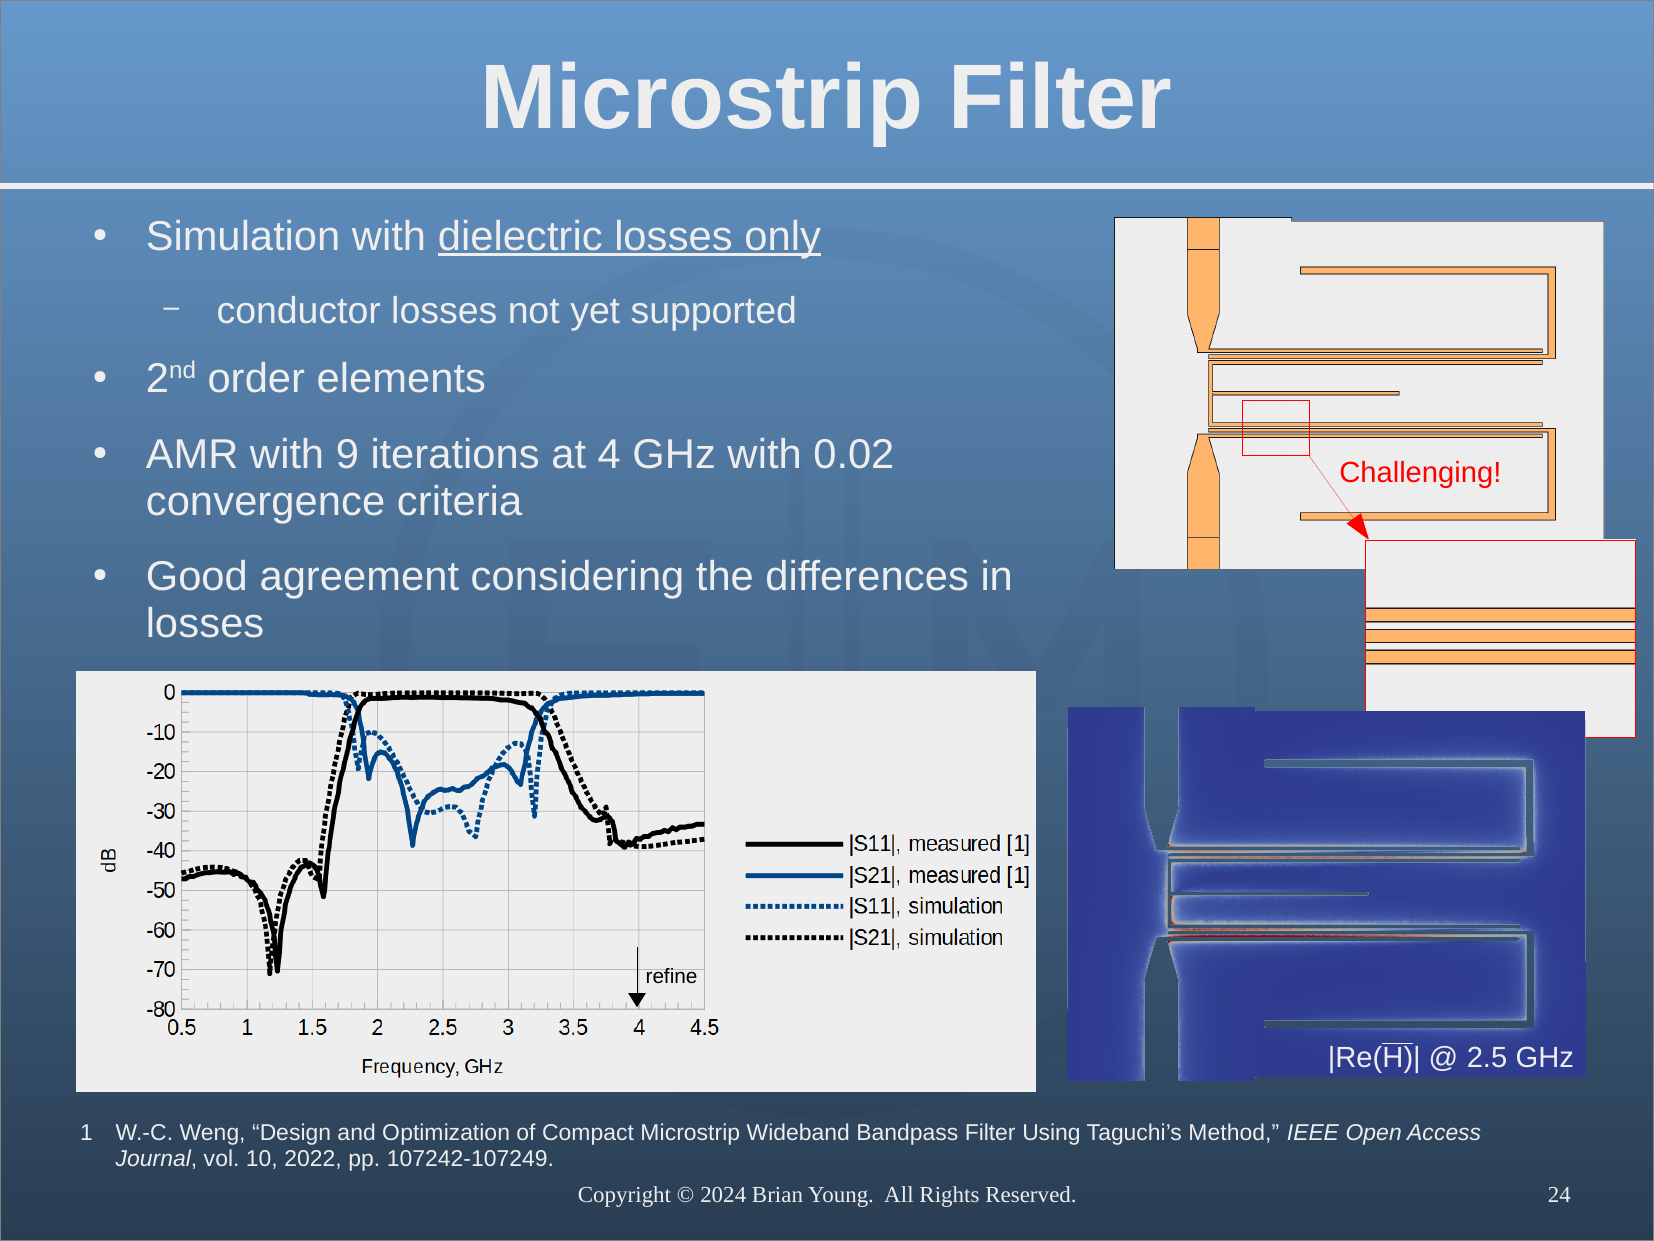

Microstrip Filter
# Simulation with dielectric losses only
conductor losses not yet supported
2nd order elements
AMR with 9 iterations at 4 GHz with 0.02 convergence criteria
Good agreement considering the differences in losses
Challenging!
refine
|Re(H)| @ 2.5 GHz
W.-C. Weng, “Design and Optimization of Compact Microstrip Wideband Bandpass Filter Using Taguchi’s Method,” IEEE Open Access Journal, vol. 10, 2022, pp. 107242-107249.
24